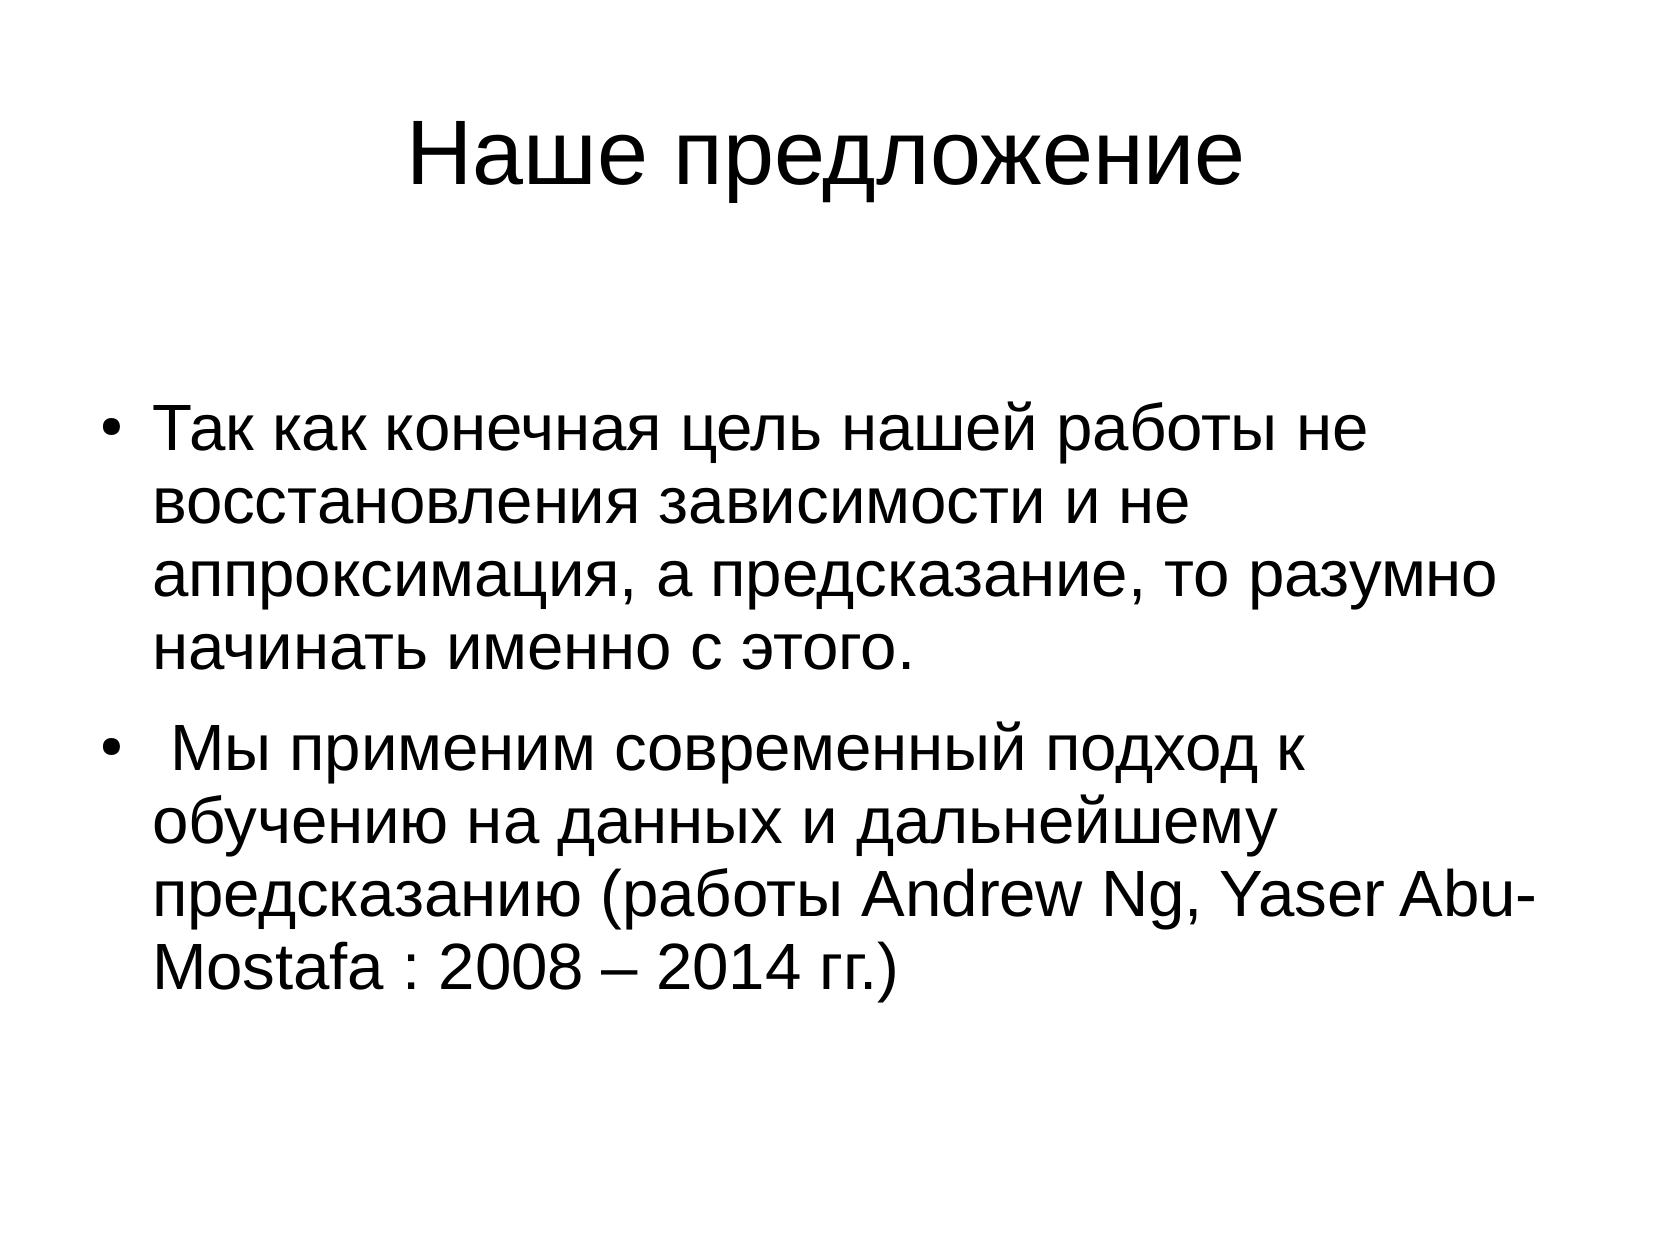

# Наше предложение
Так как конечная цель нашей работы не восстановления зависимости и не аппроксимация, а предсказание, то разумно начинать именно с этого.
 Мы применим современный подход к обучению на данных и дальнейшему предсказанию (работы Andrew Ng, Yaser Abu-Mostafa : 2008 – 2014 гг.)